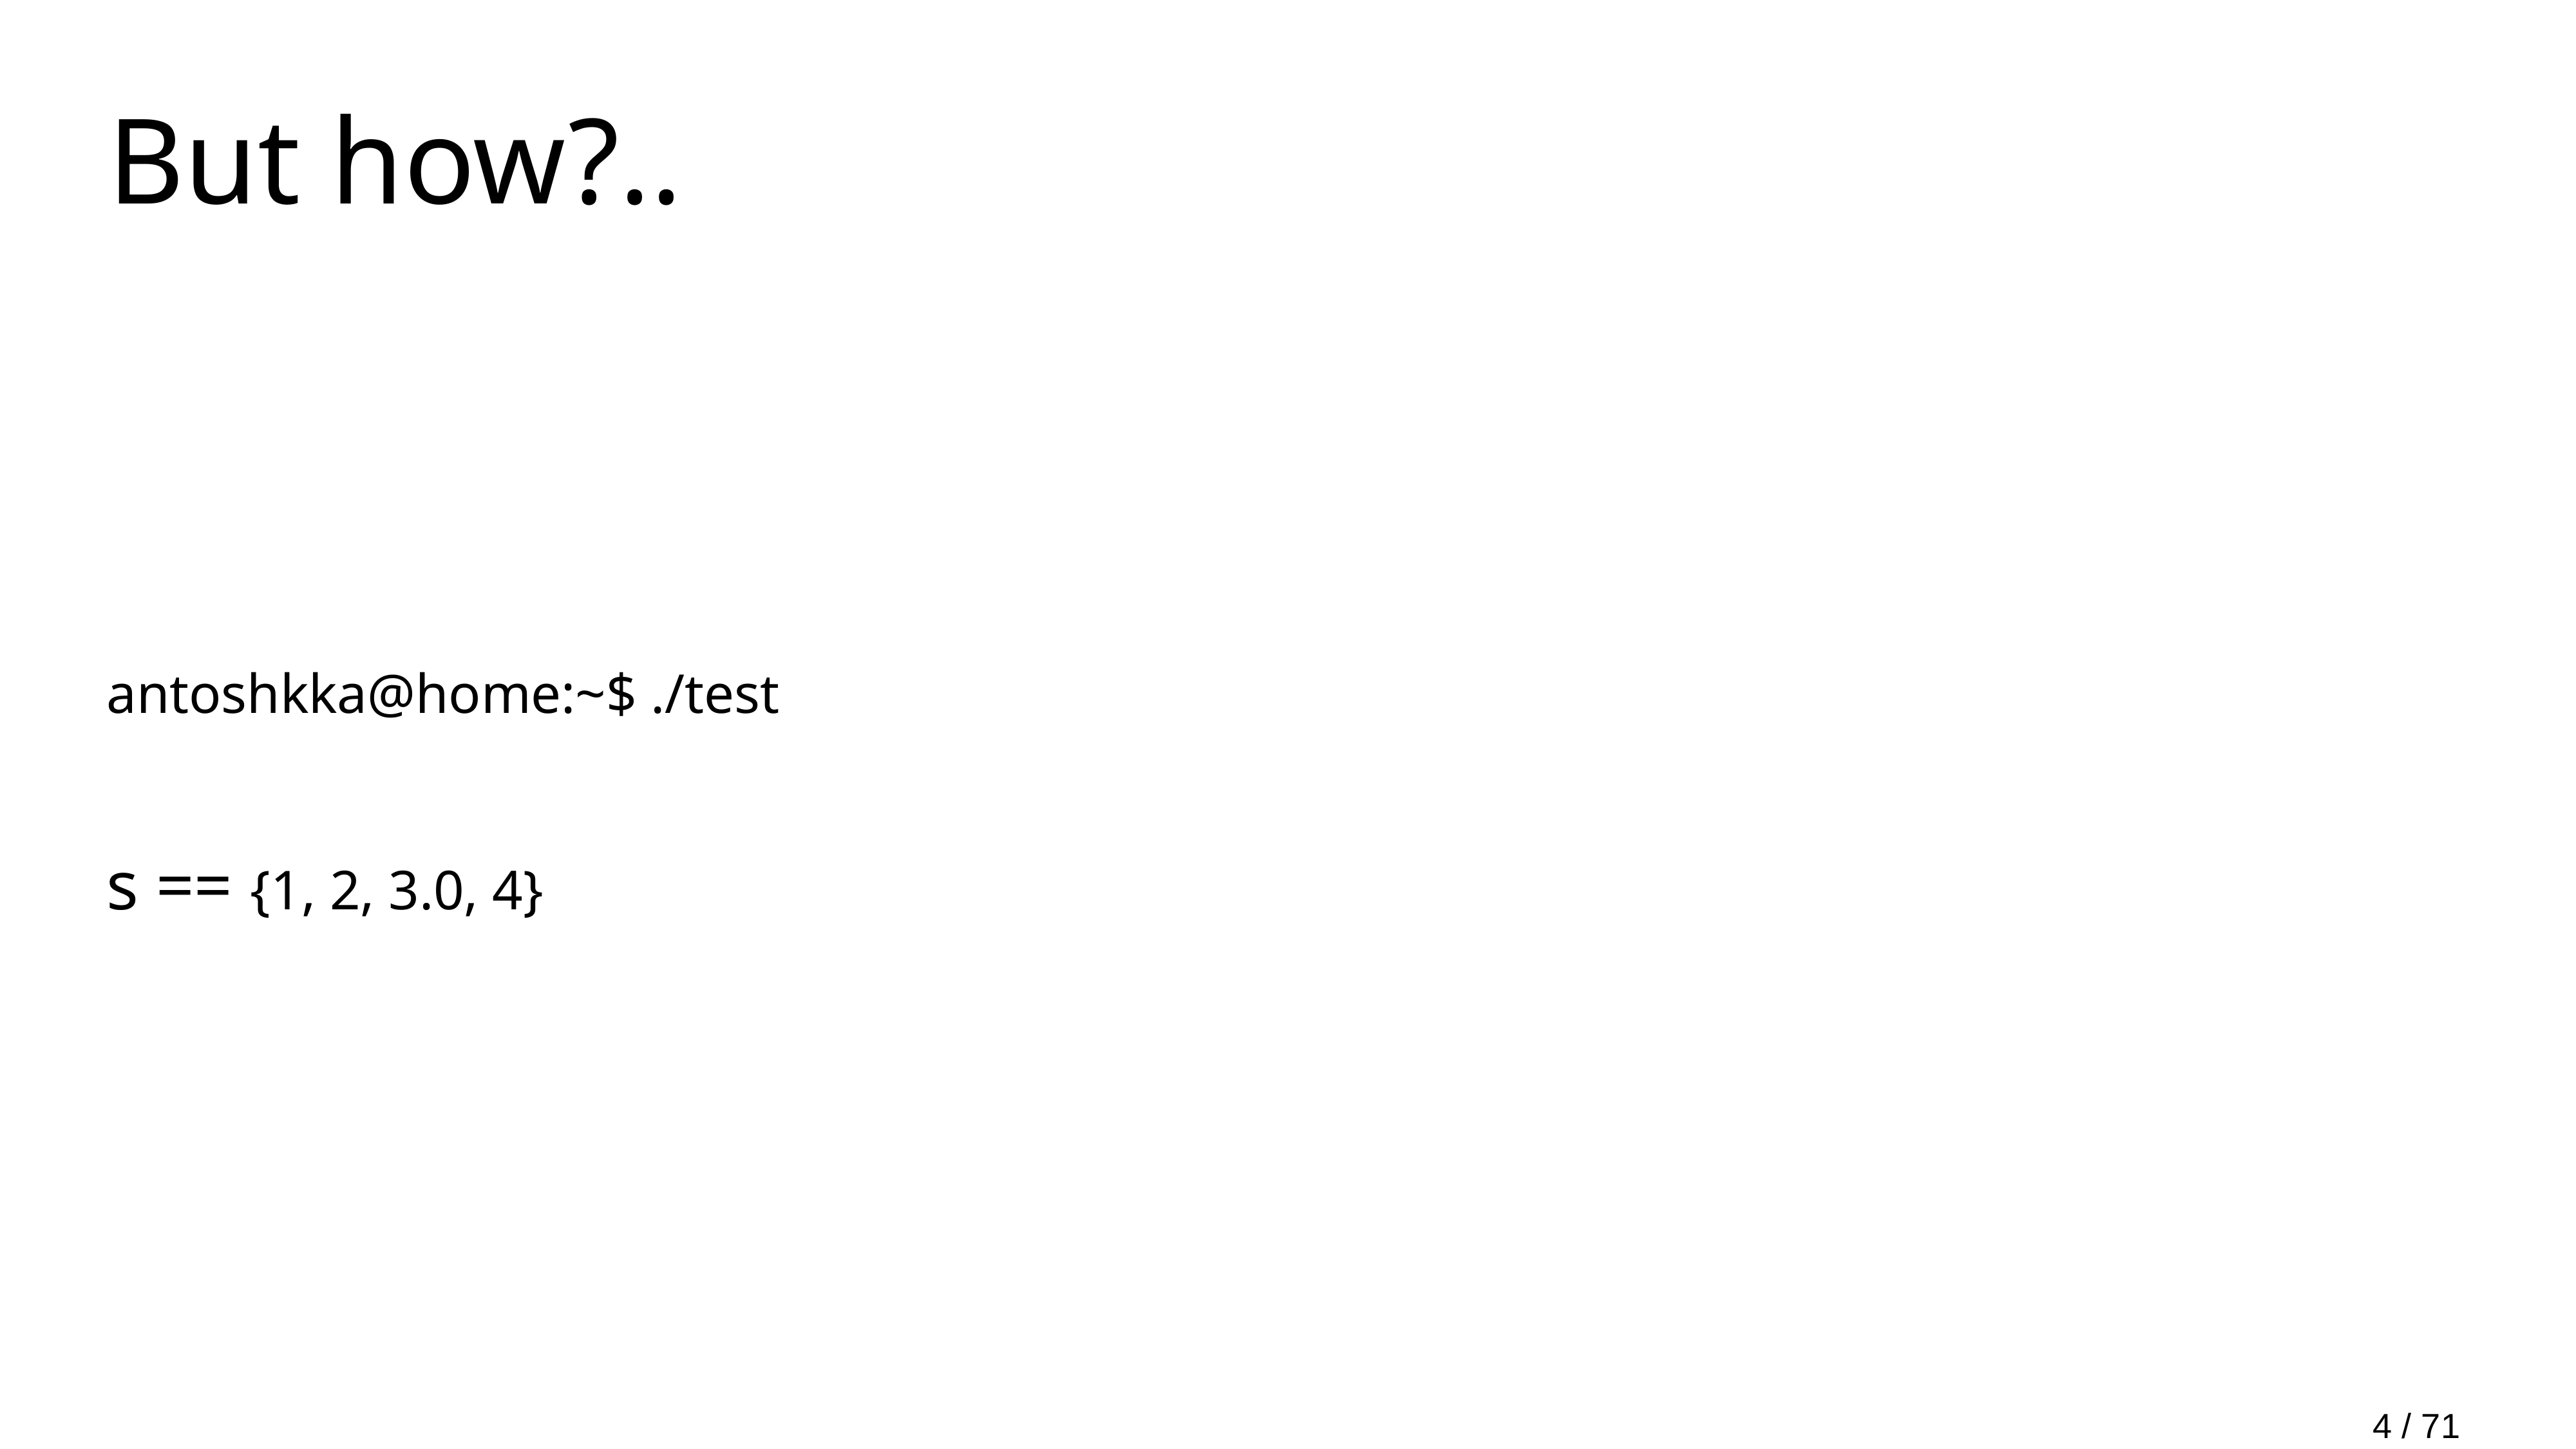

# But how?..
antoshkka@home:~$ ./test
s == {1, 2, 3.0, 4}